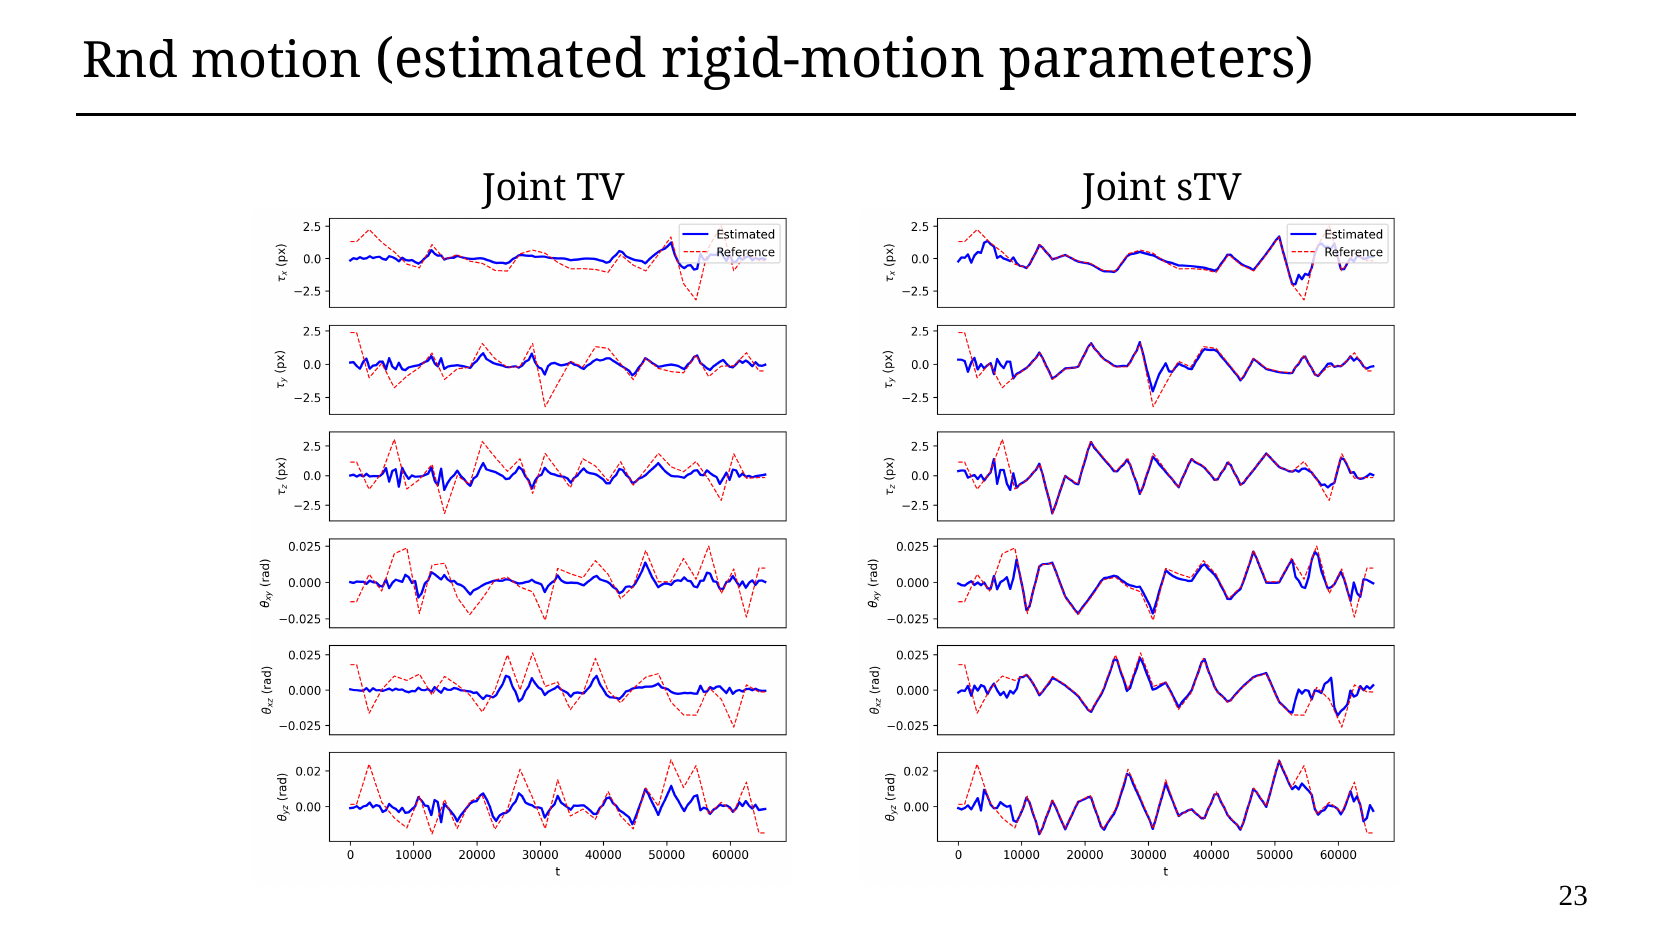

# Rnd motion (estimated rigid-motion parameters)
Joint TV
Joint sTV